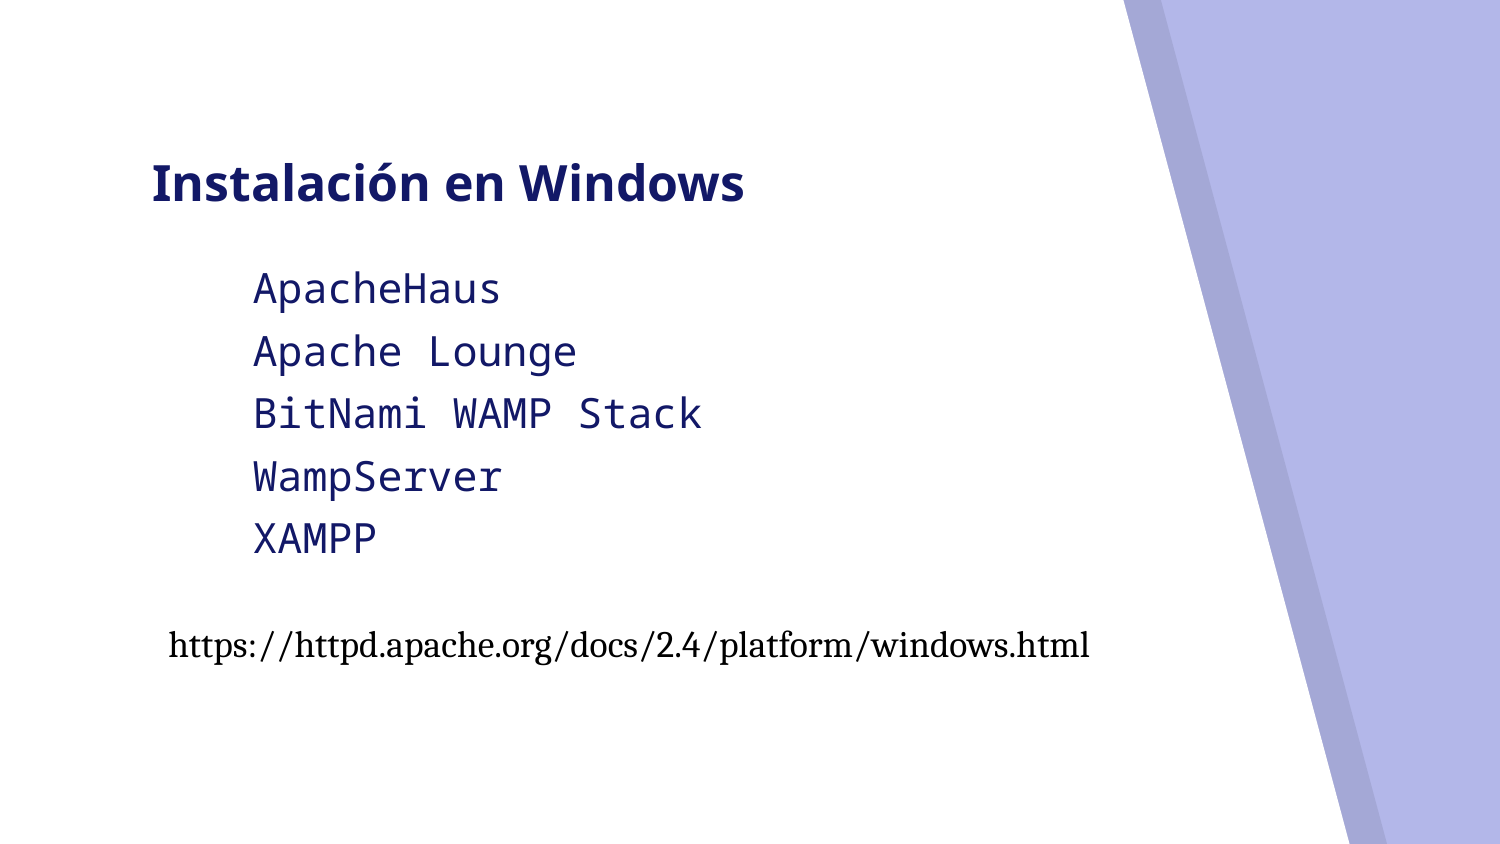

# Instalación en Windows
 ApacheHaus
 Apache Lounge
 BitNami WAMP Stack
 WampServer
 XAMPP
https://httpd.apache.org/docs/2.4/platform/windows.html